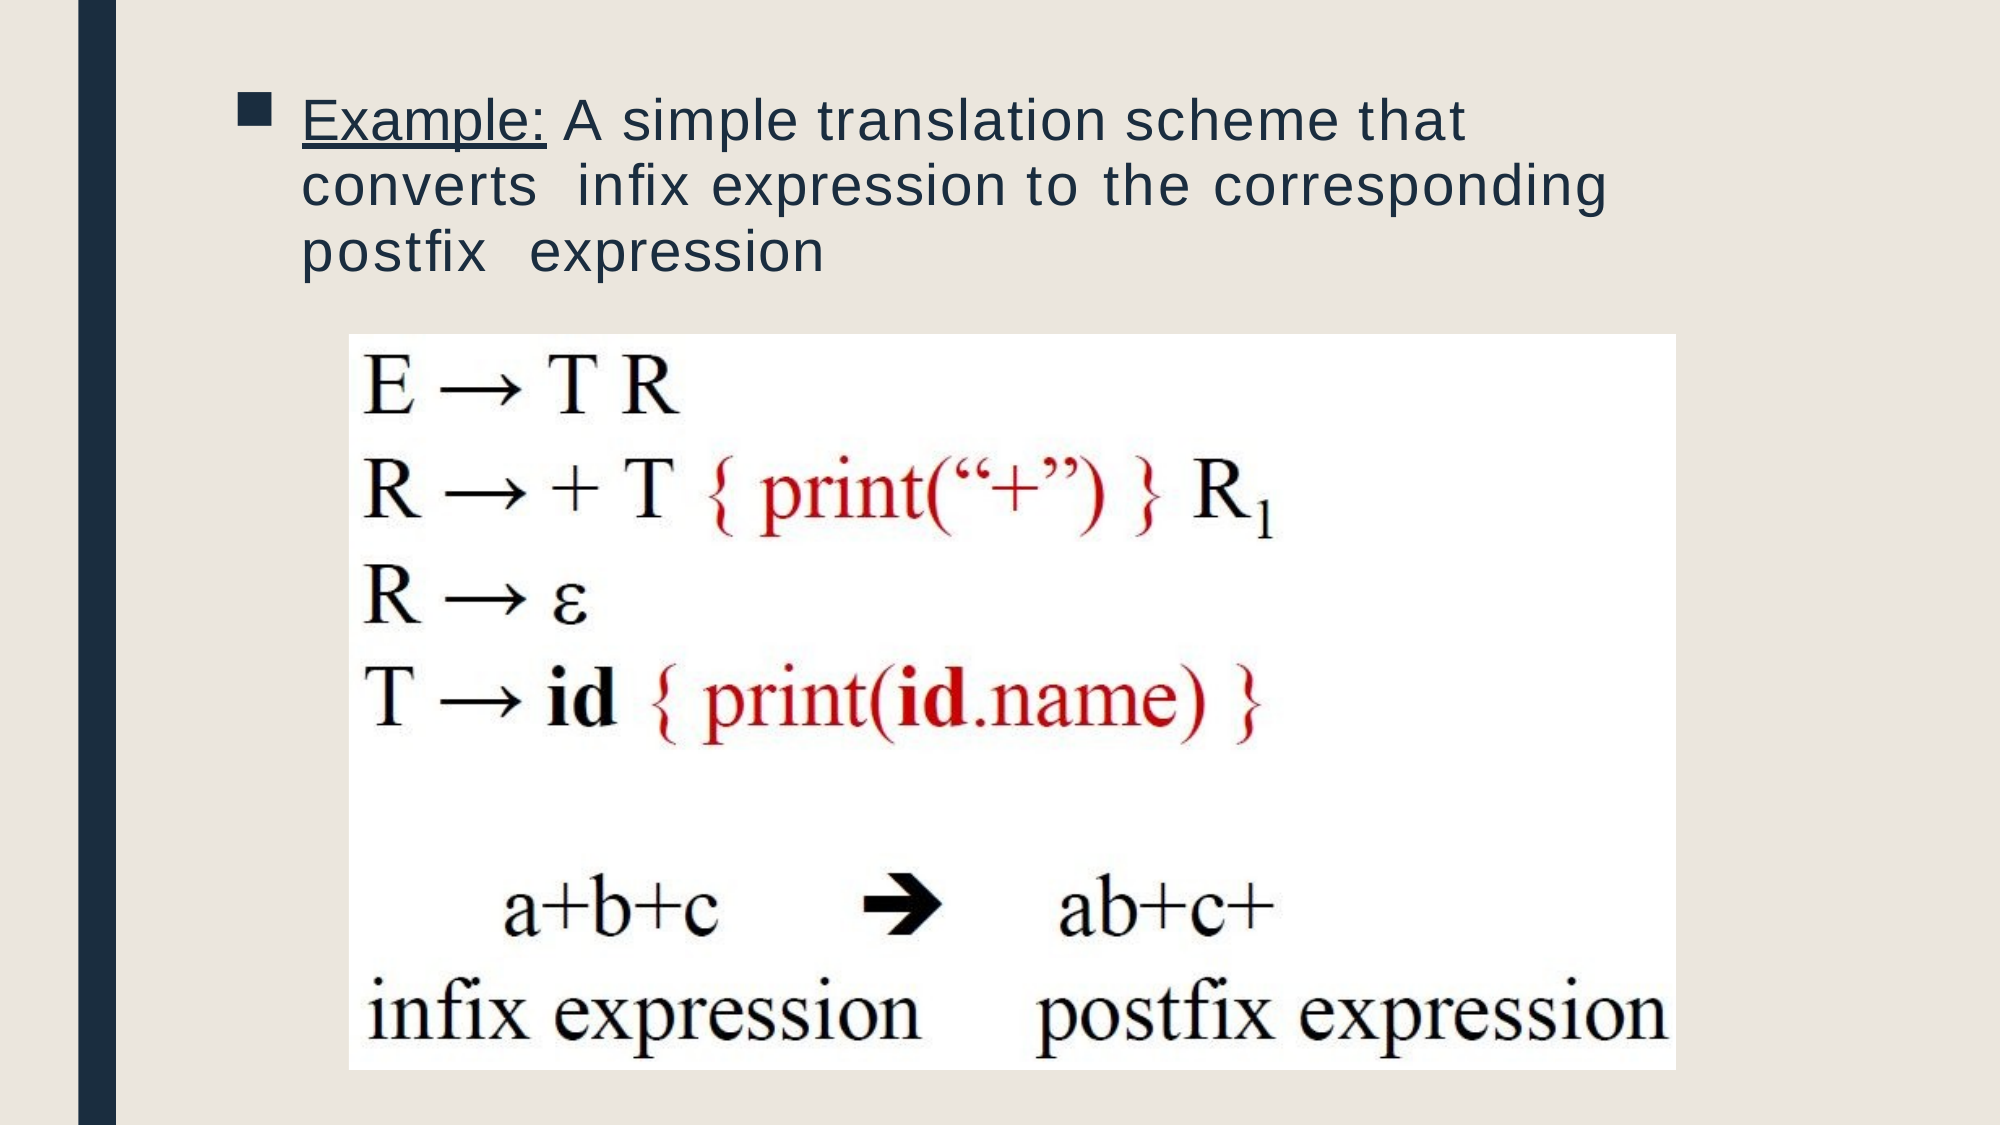

Example: A simple translation scheme that converts inﬁx expression to the corresponding postﬁx expression